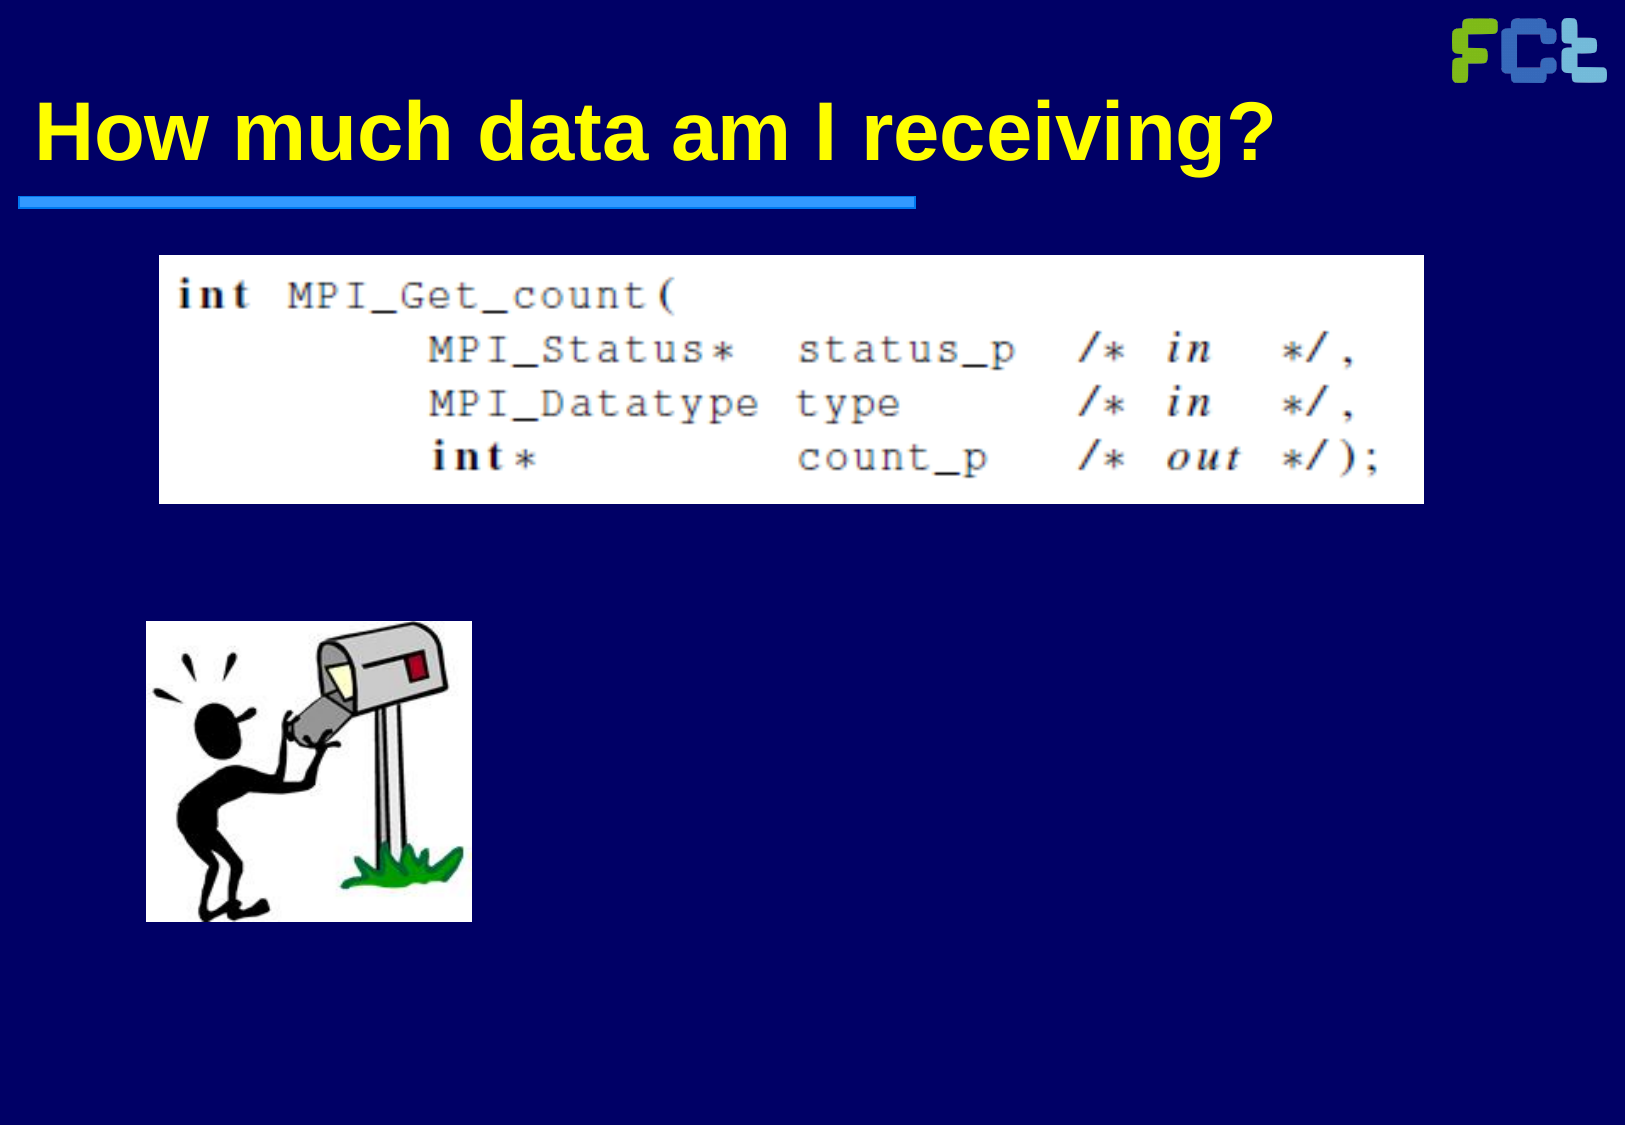

# How much data am I receiving?